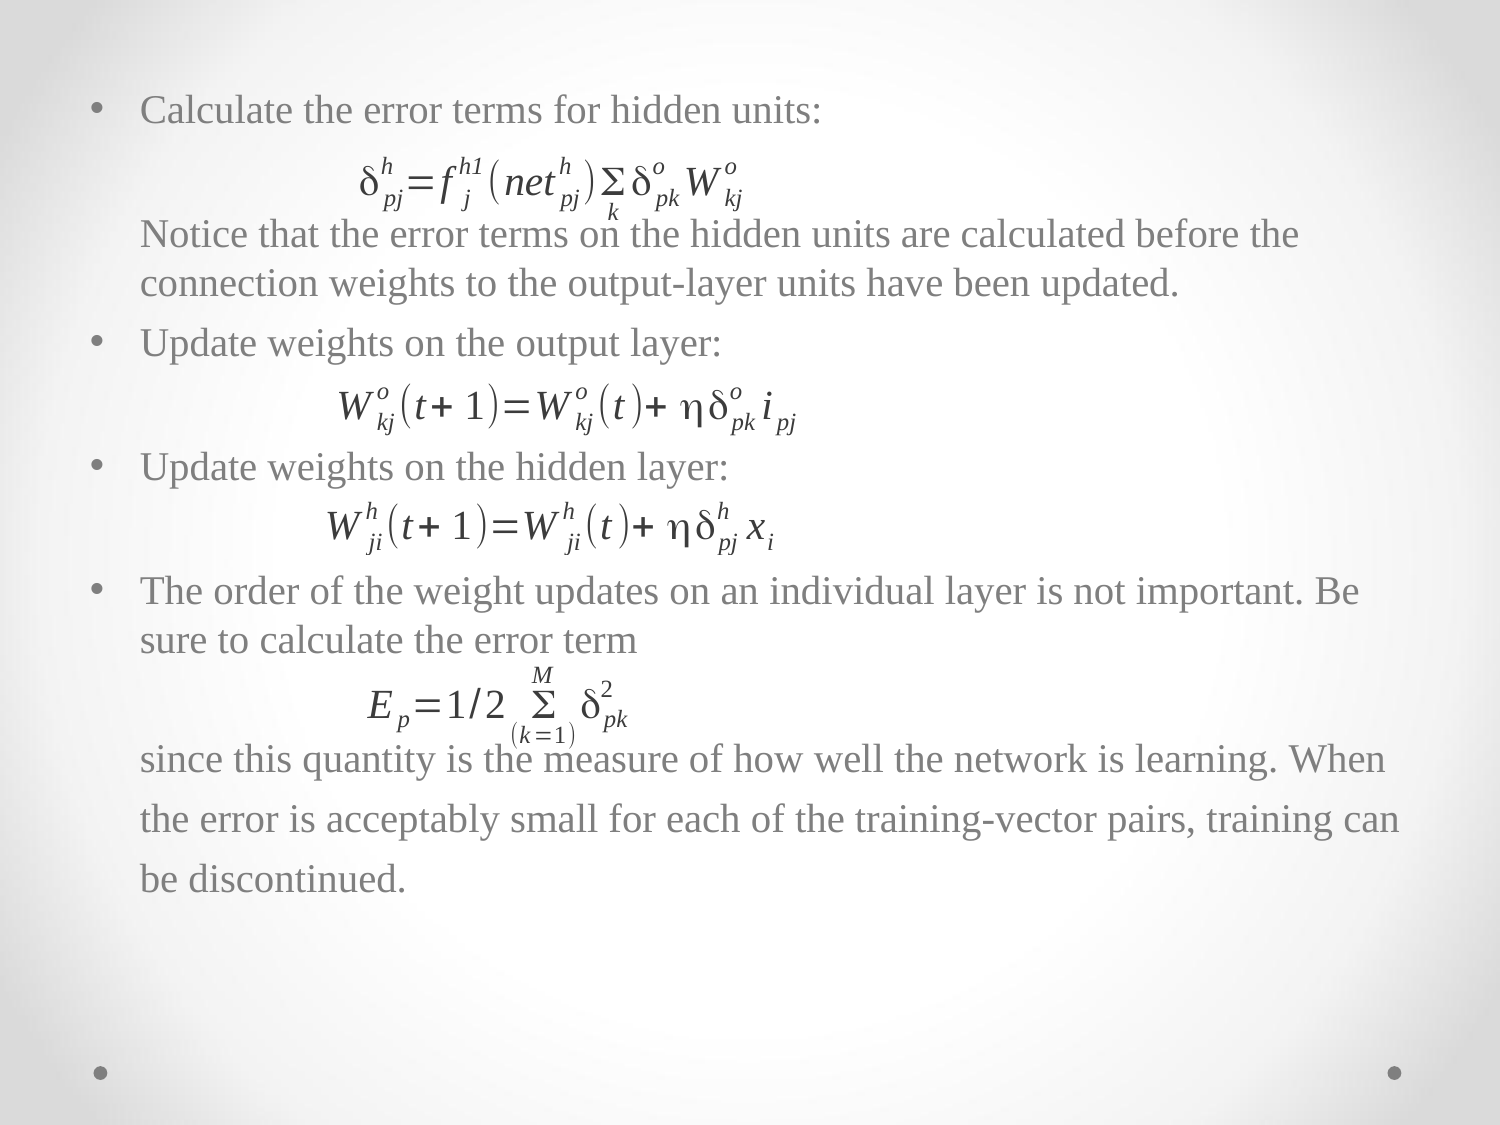

# Calculate the error terms for hidden units:
Notice that the error terms on the hidden units are calculated before the connection weights to the output-layer units have been updated.
Update weights on the output layer:
Update weights on the hidden layer:
The order of the weight updates on an individual layer is not important. Be sure to calculate the error term
since this quantity is the measure of how well the network is learning. When
the error is acceptably small for each of the training-vector pairs, training can
be discontinued.